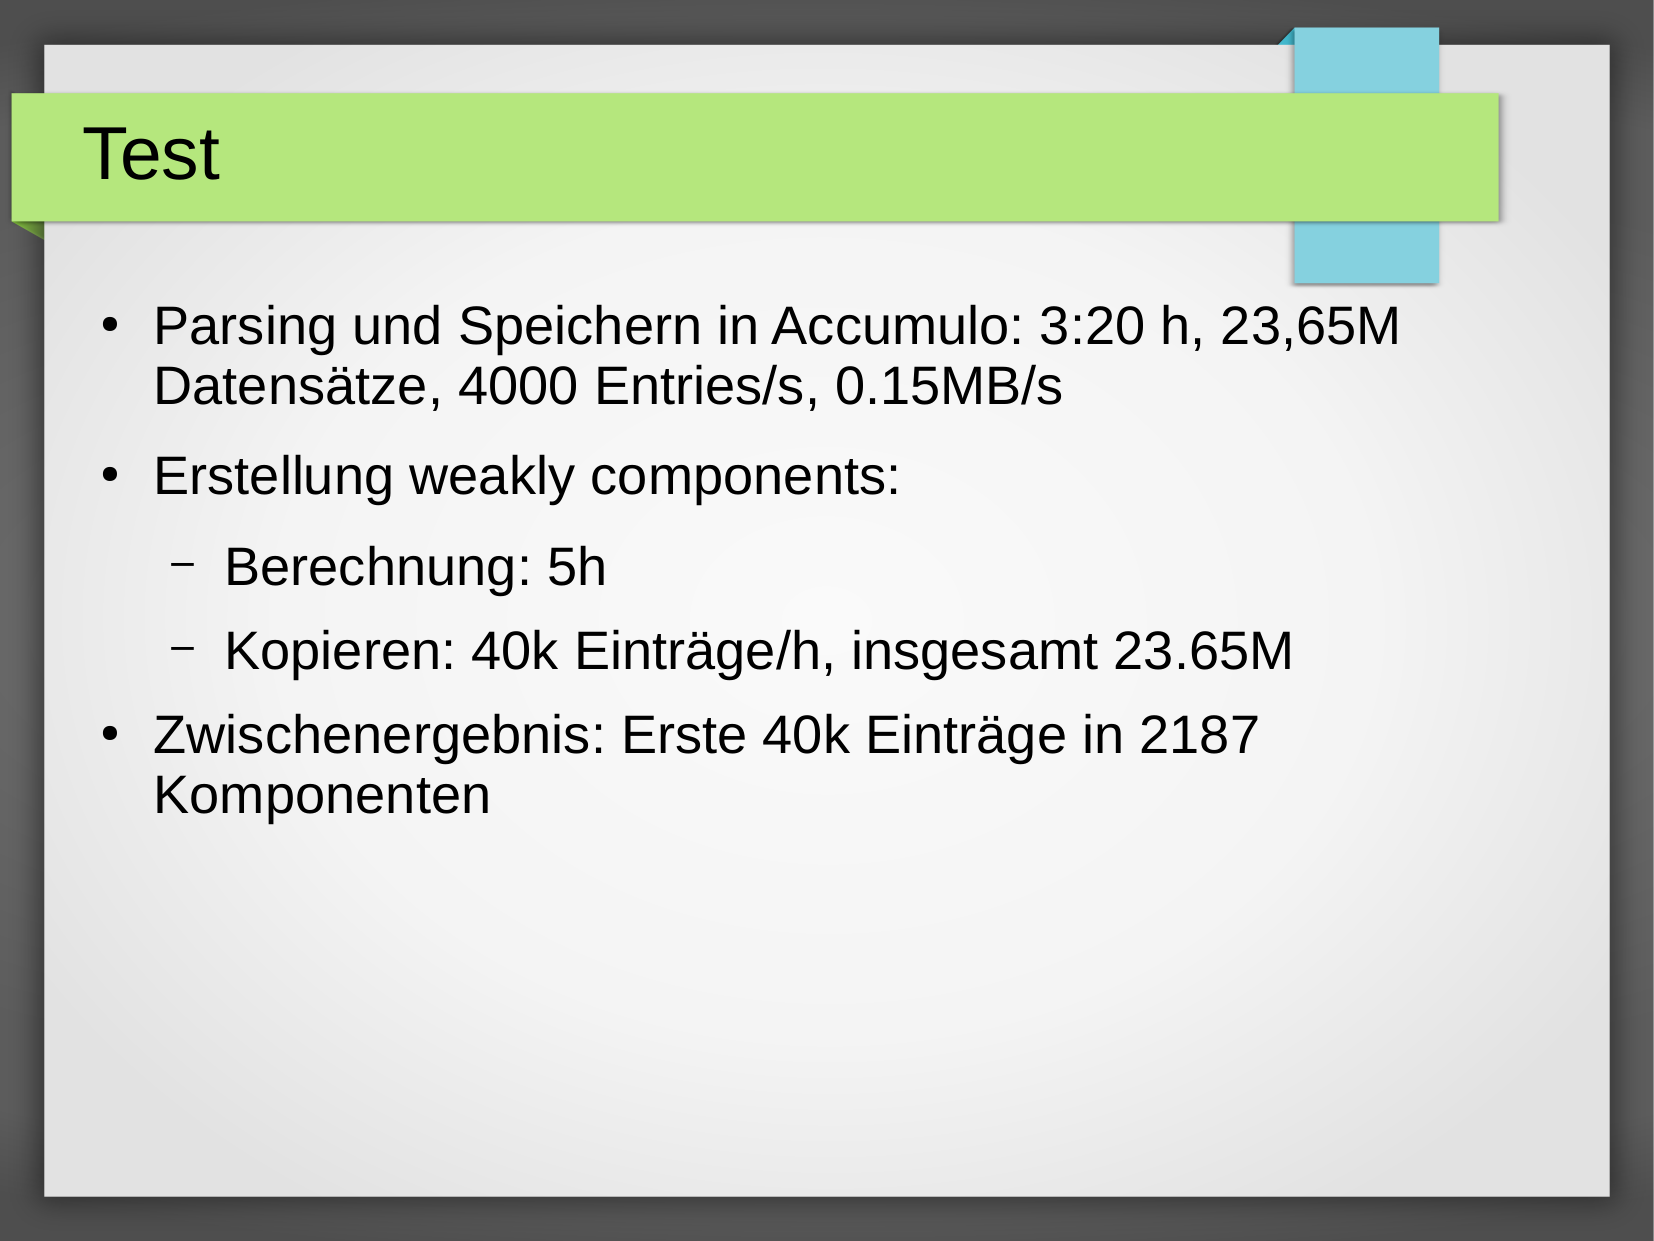

# Test
Parsing und Speichern in Accumulo: 3:20 h, 23,65M Datensätze, 4000 Entries/s, 0.15MB/s
Erstellung weakly components:
Berechnung: 5h
Kopieren: 40k Einträge/h, insgesamt 23.65M
Zwischenergebnis: Erste 40k Einträge in 2187 Komponenten